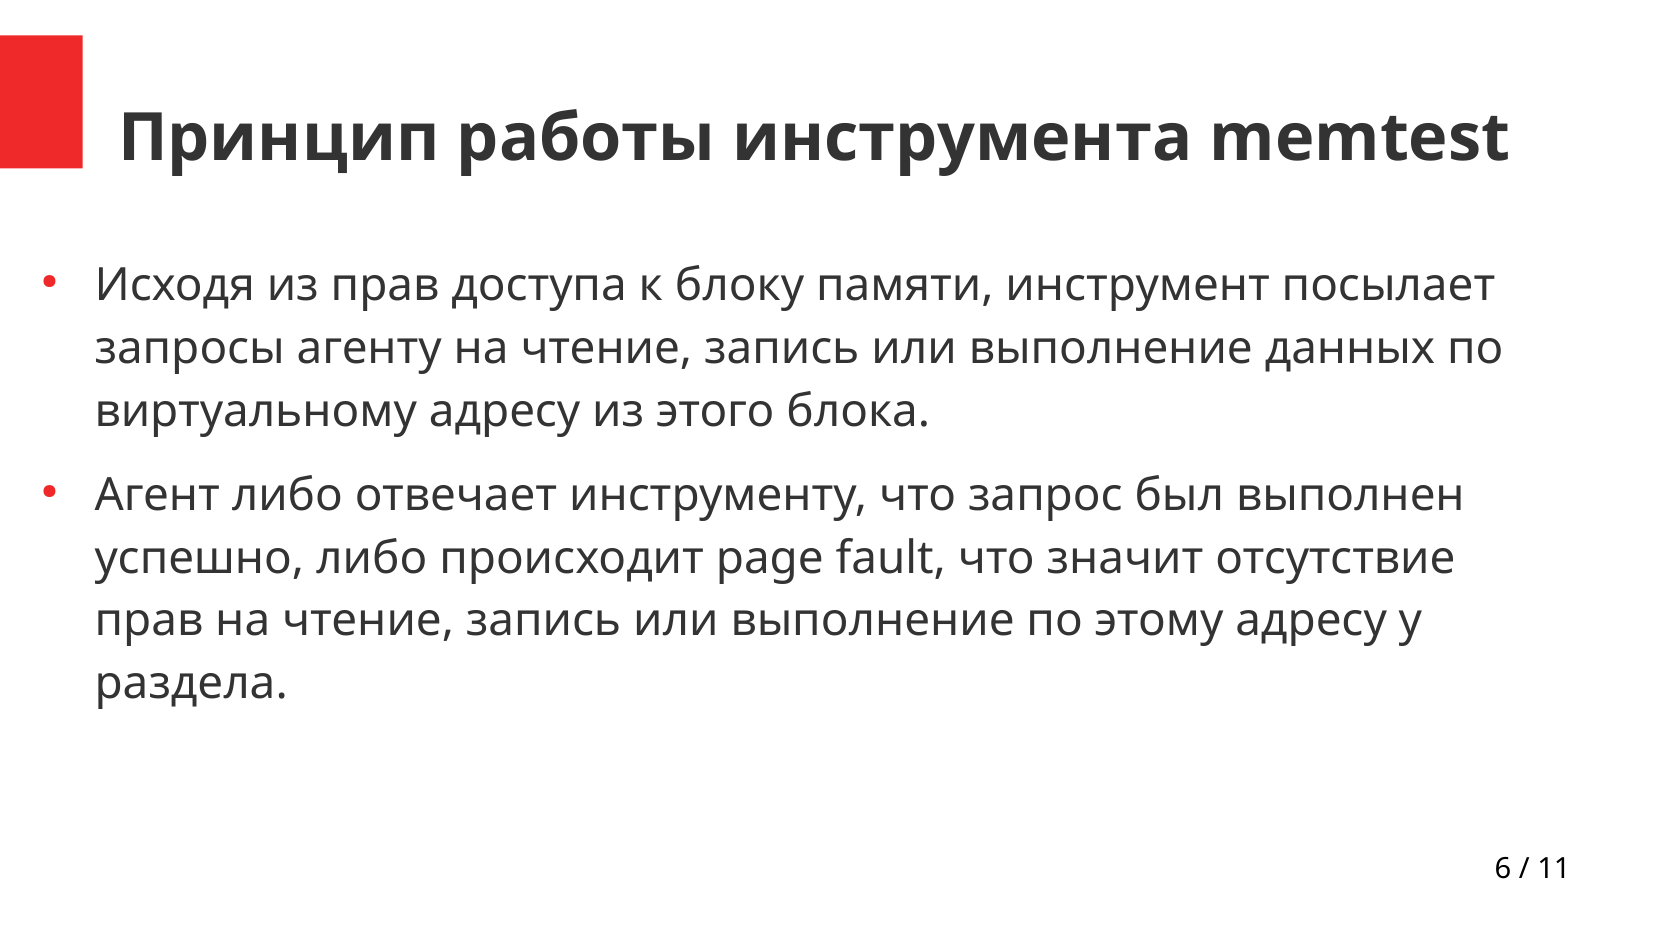

# Принцип работы инструмента memtest
Исходя из прав доступа к блоку памяти, инструмент посылает запросы агенту на чтение, запись или выполнение данных по виртуальному адресу из этого блока.
Агент либо отвечает инструменту, что запрос был выполнен успешно, либо происходит page fault, что значит отсутствие прав на чтение, запись или выполнение по этому адресу у раздела.
6